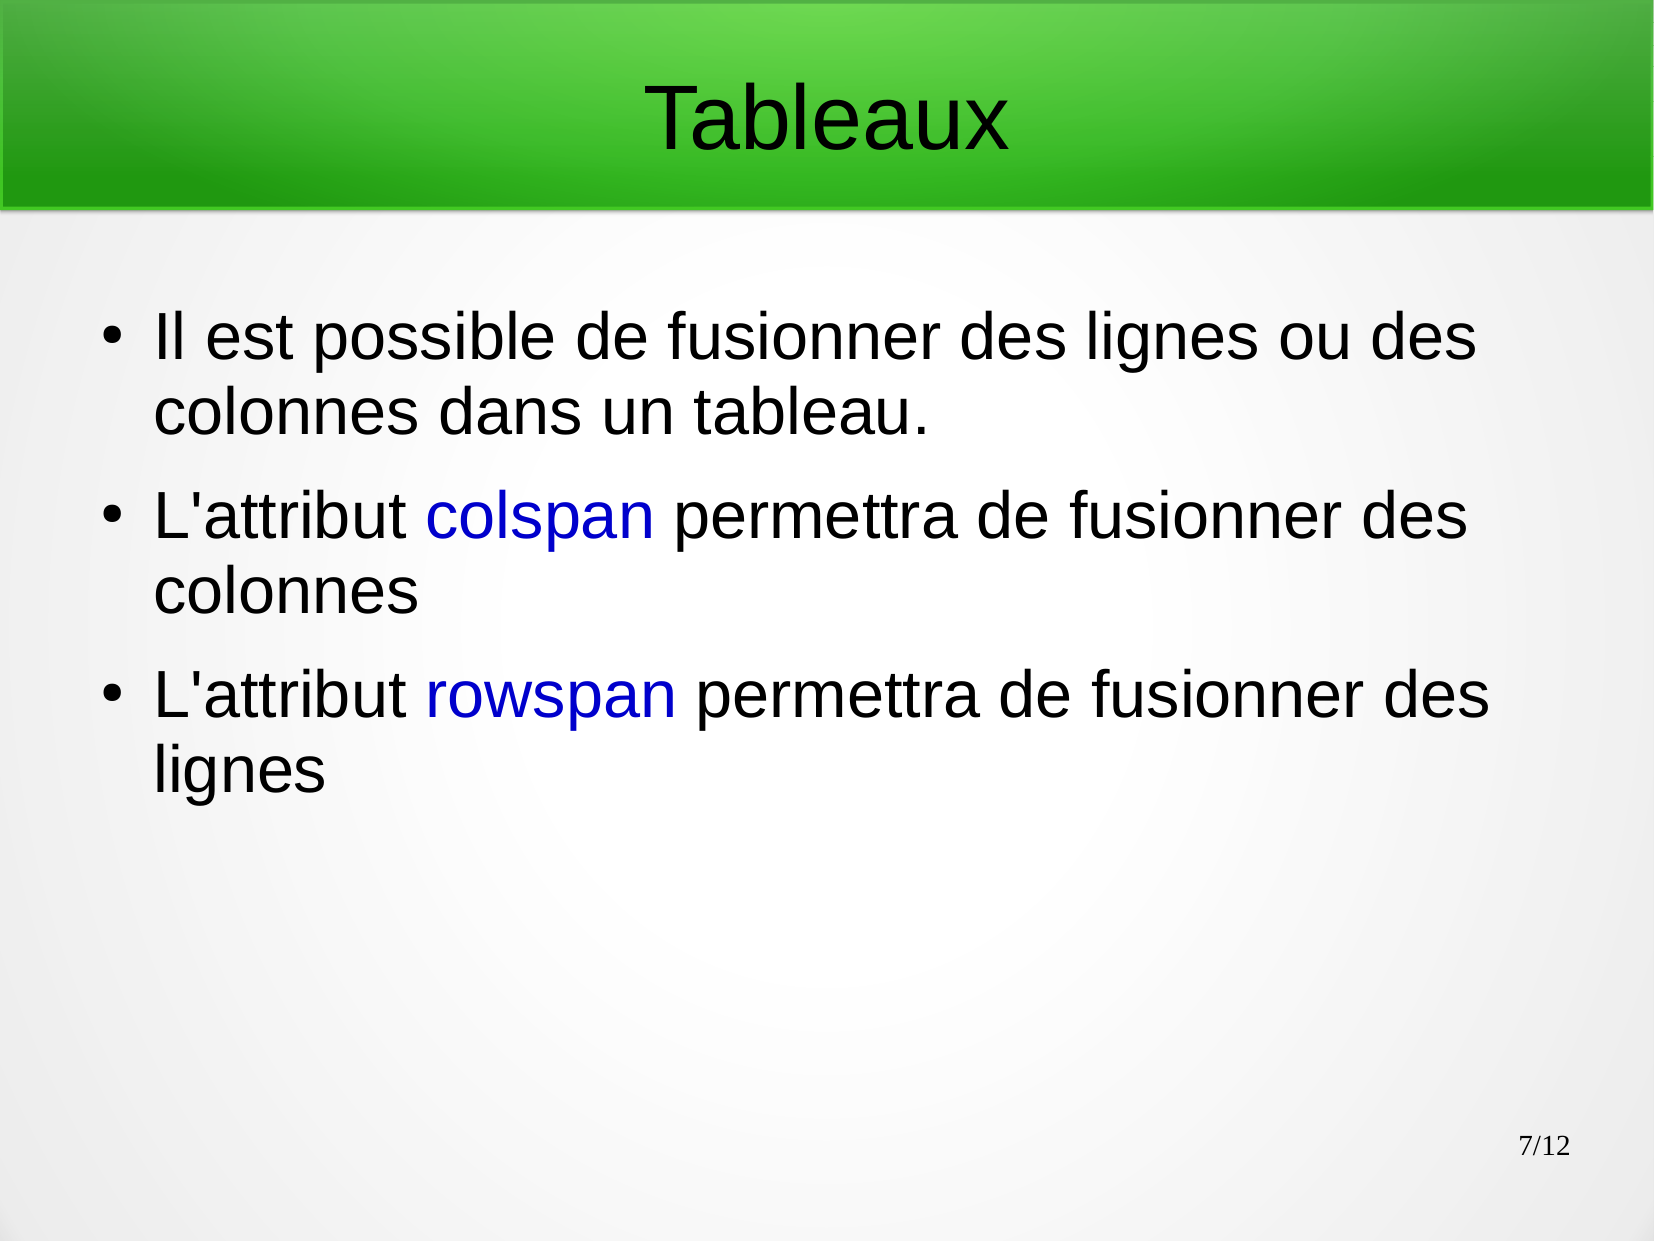

# Tableaux
Il est possible de fusionner des lignes ou des colonnes dans un tableau.
L'attribut colspan permettra de fusionner des colonnes
L'attribut rowspan permettra de fusionner des lignes
7